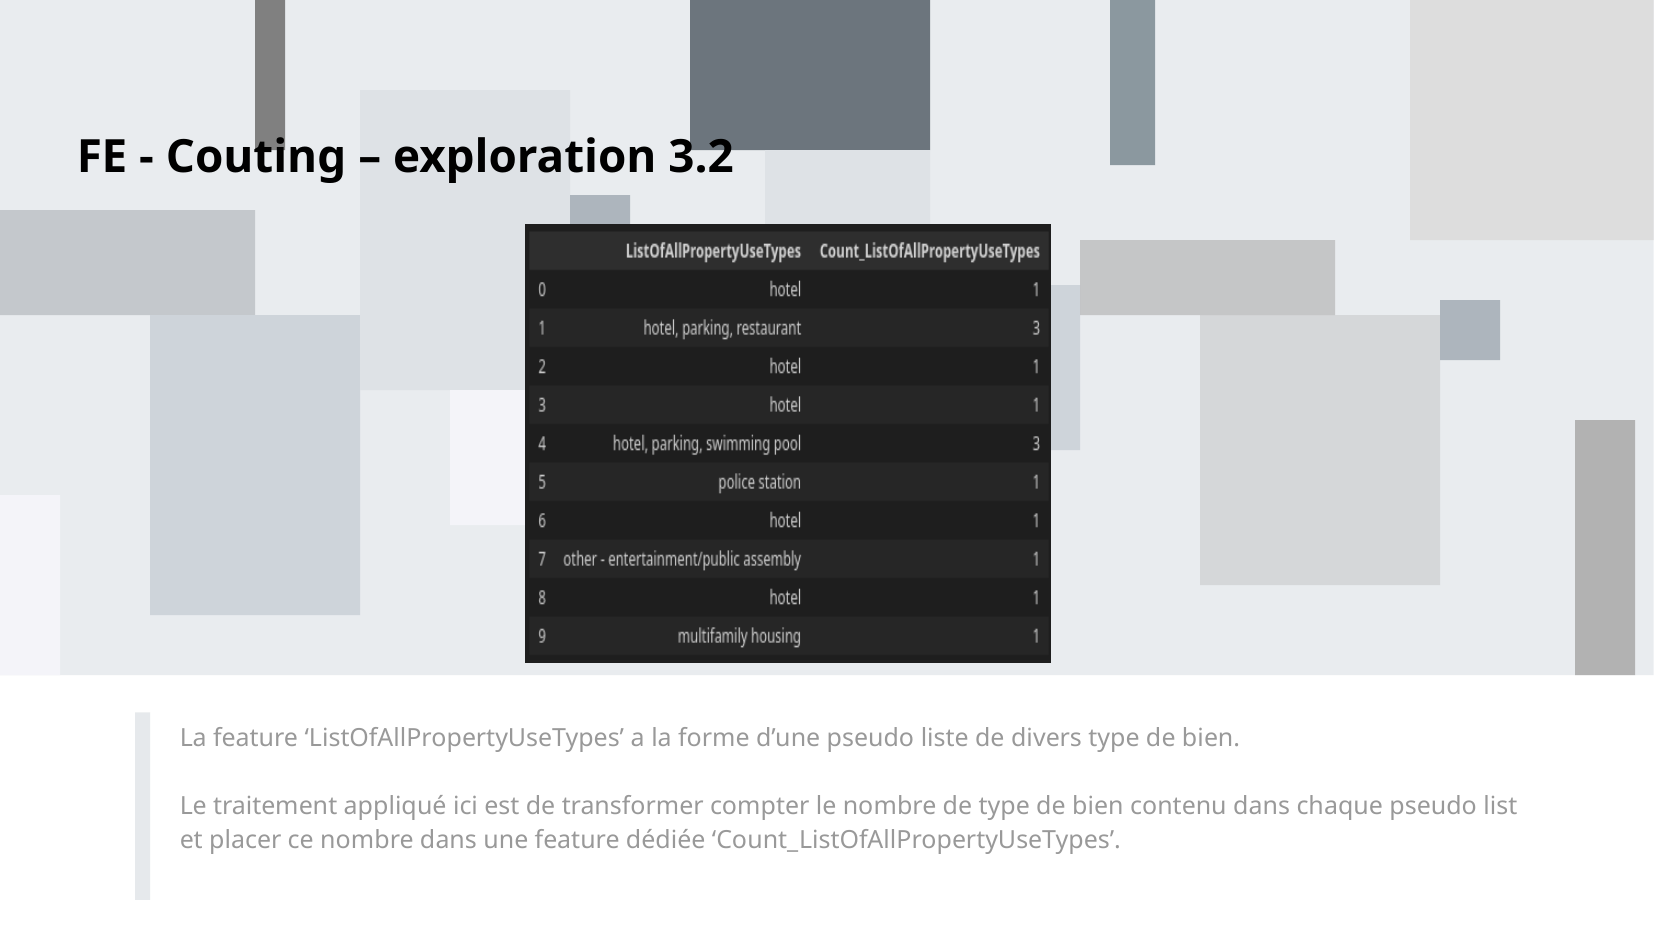

# FE - Couting – exploration 3.2
La feature ‘ListOfAllPropertyUseTypes’ a la forme d’une pseudo liste de divers type de bien.
Le traitement appliqué ici est de transformer compter le nombre de type de bien contenu dans chaque pseudo list et placer ce nombre dans une feature dédiée ‘Count_ListOfAllPropertyUseTypes’.